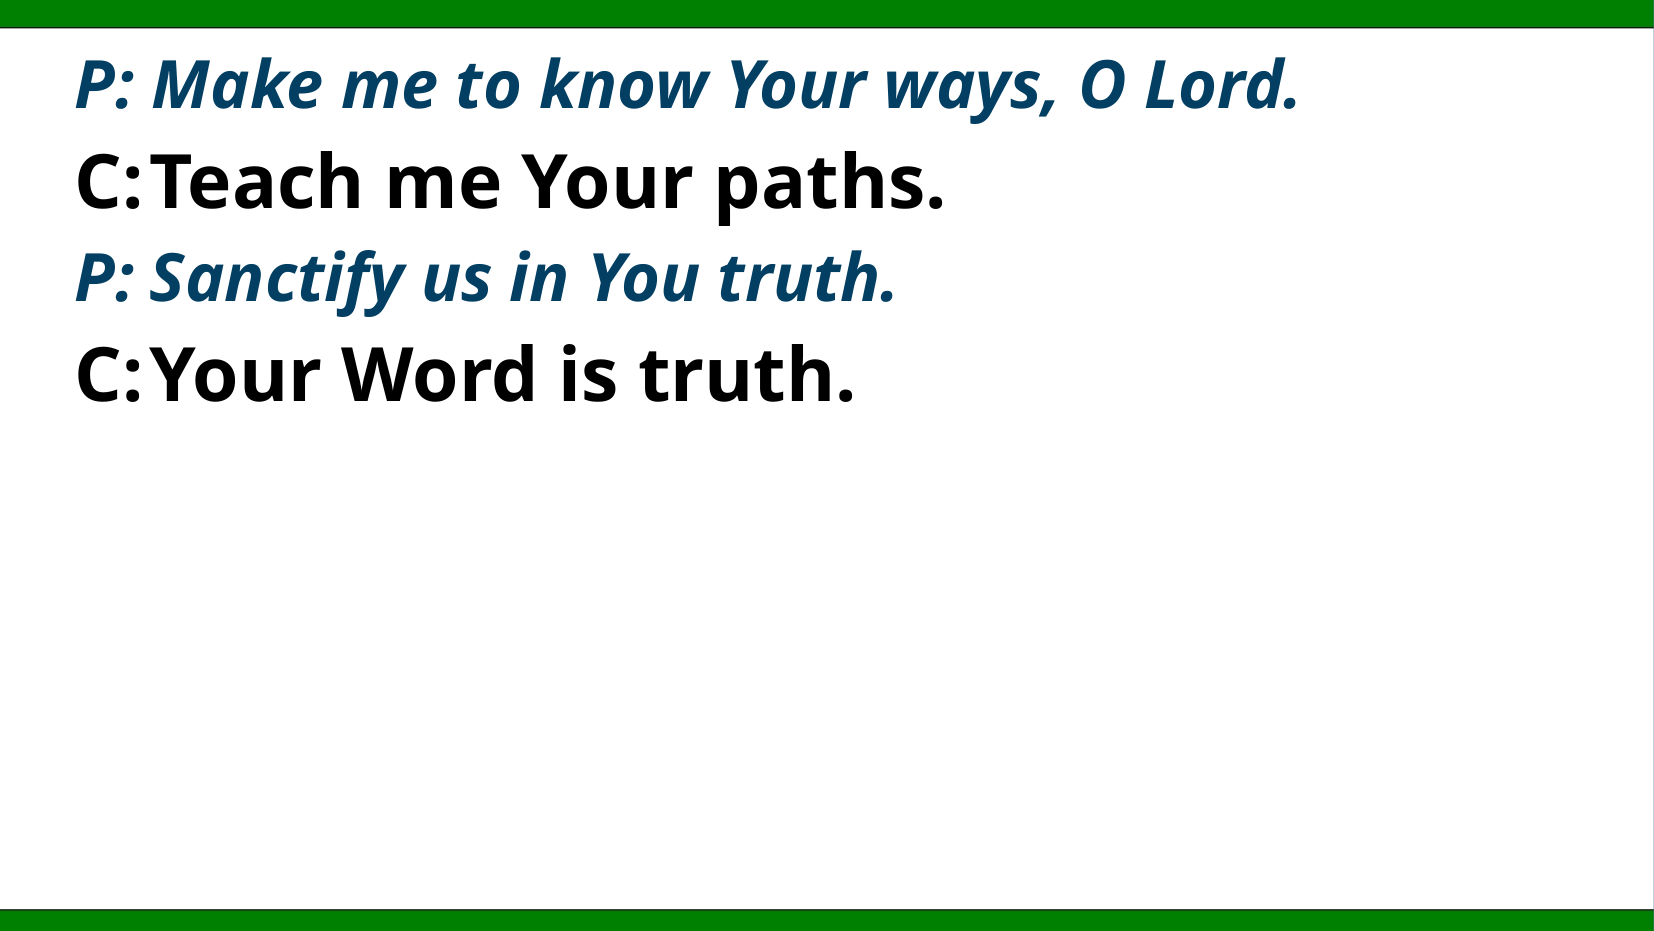

P: 	Make me to know Your ways, O Lord.
C:	Teach me Your paths.
P:	Sanctify us in You truth.
C:	Your Word is truth.